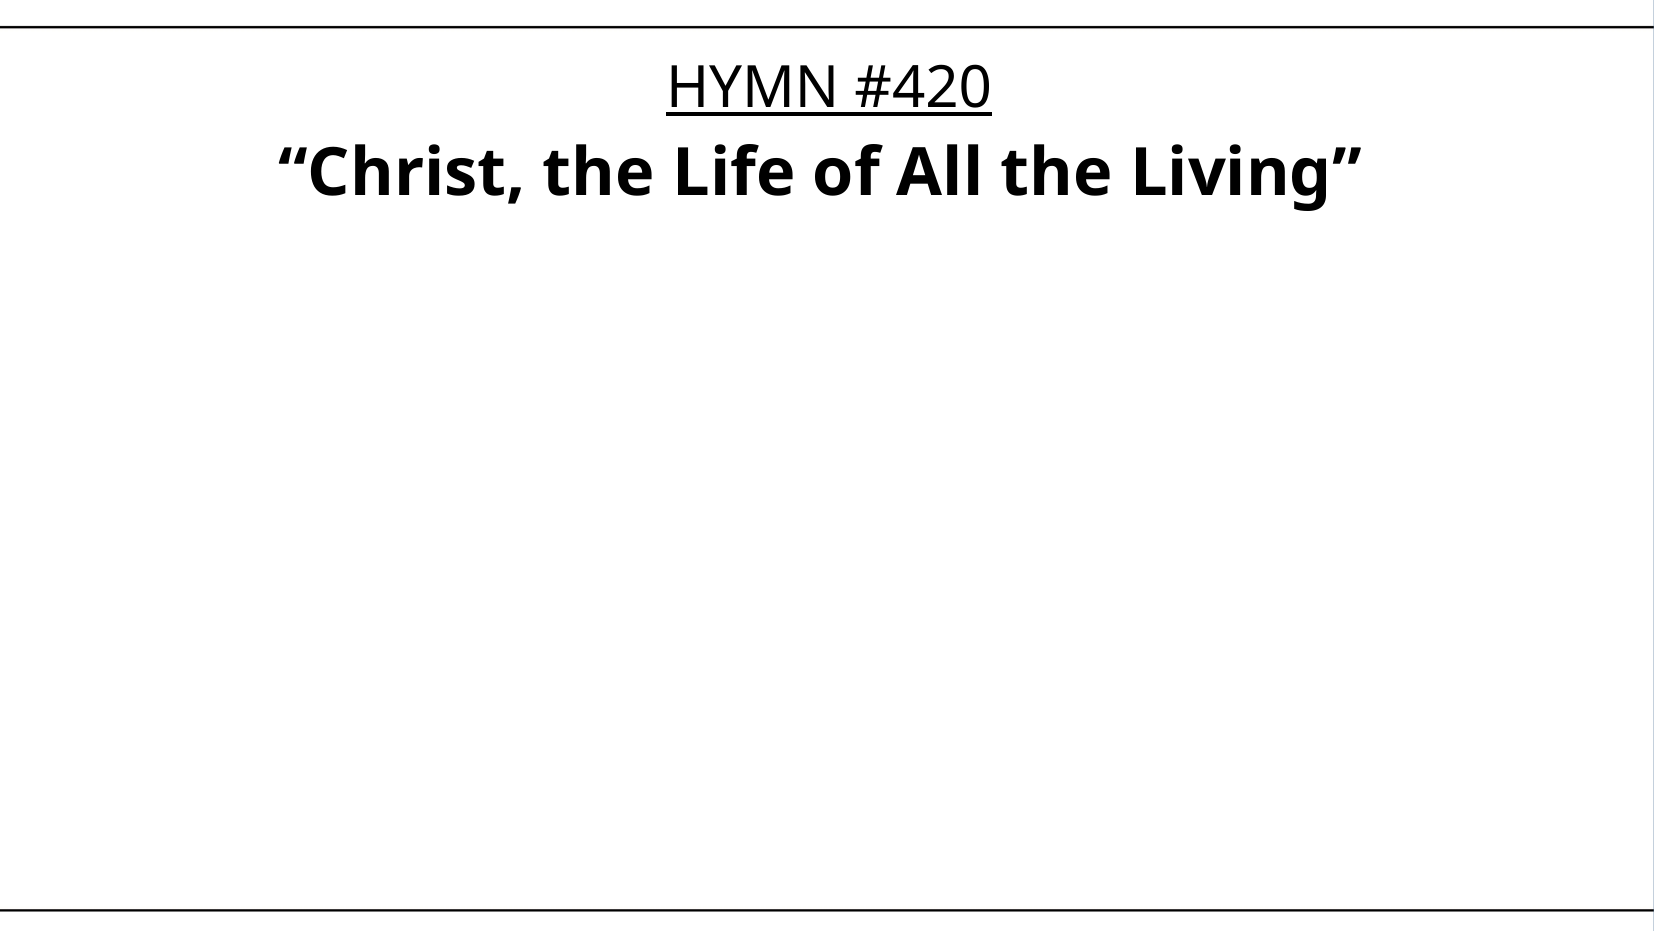

HYMN #420
“Christ, the Life of All the Living”